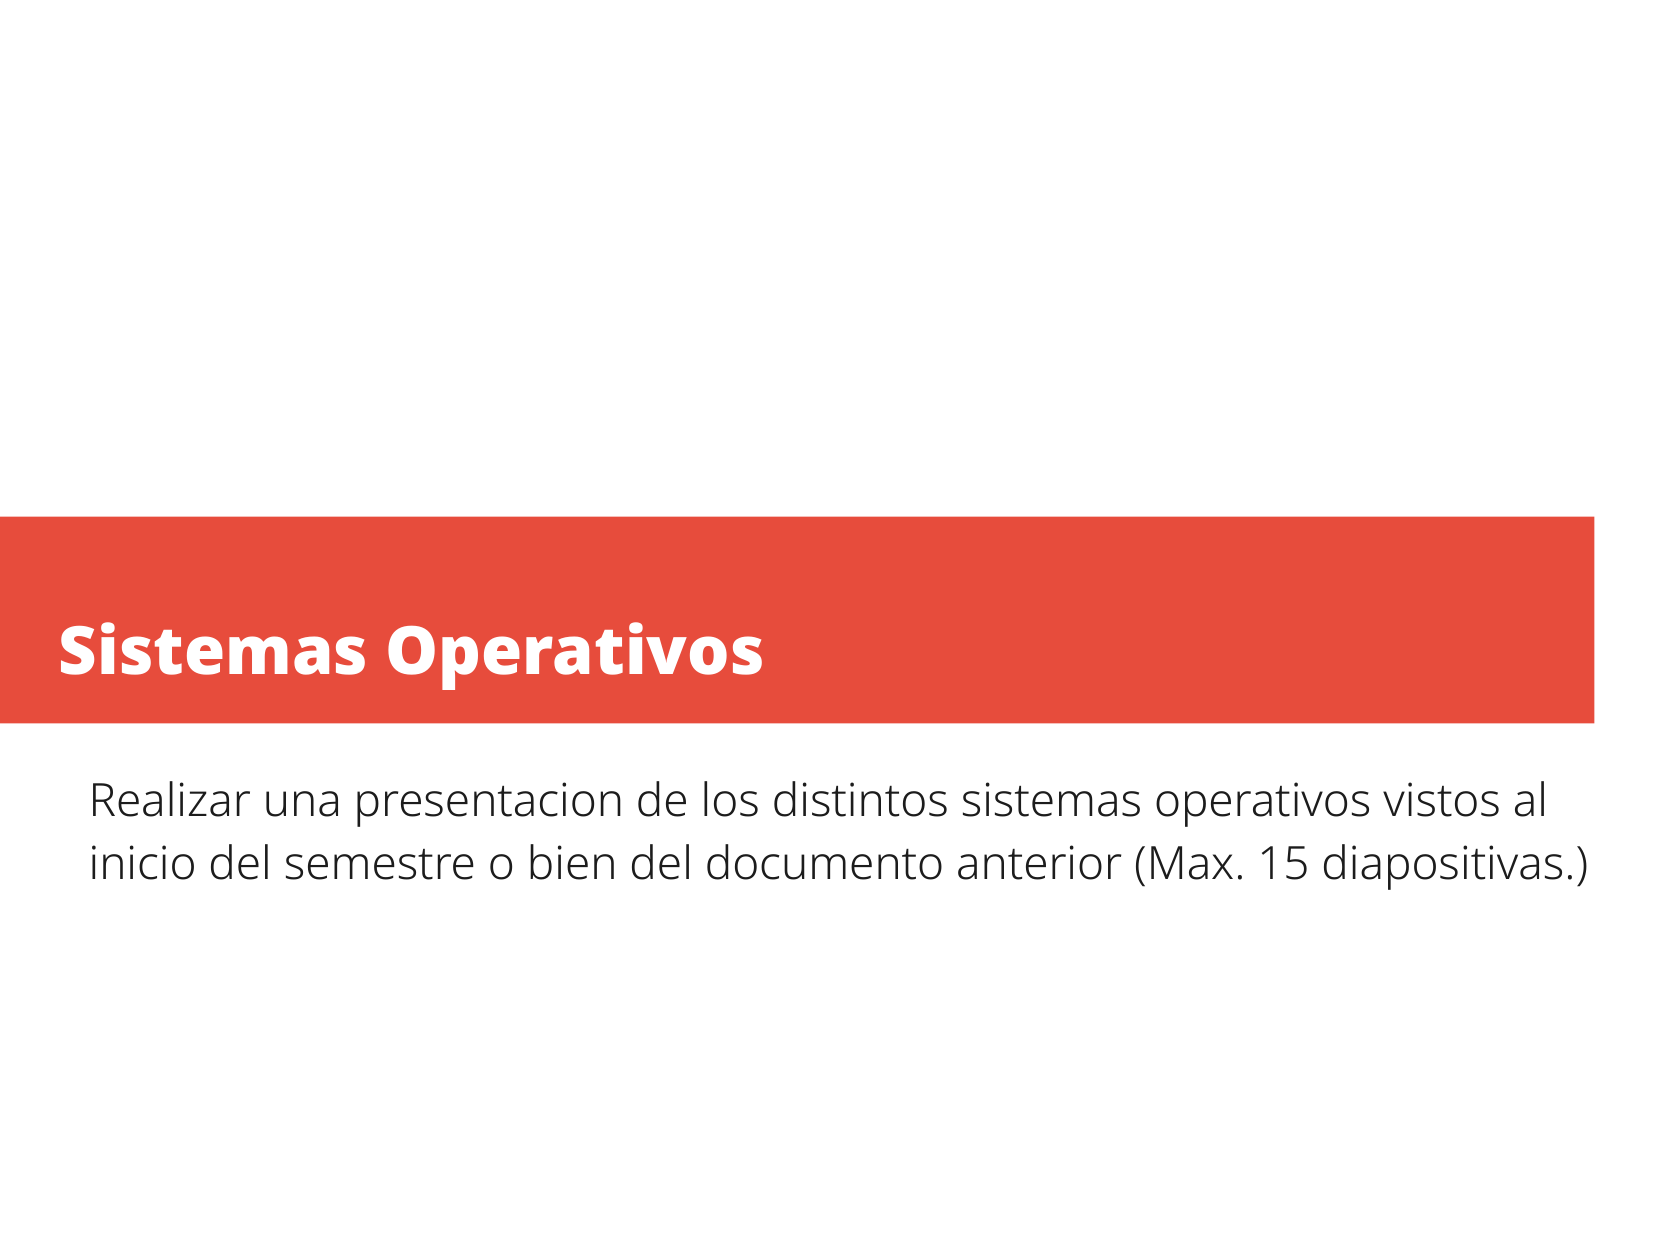

# Sistemas Operativos
Realizar una presentacion de los distintos sistemas operativos vistos al inicio del semestre o bien del documento anterior (Max. 15 diapositivas.)